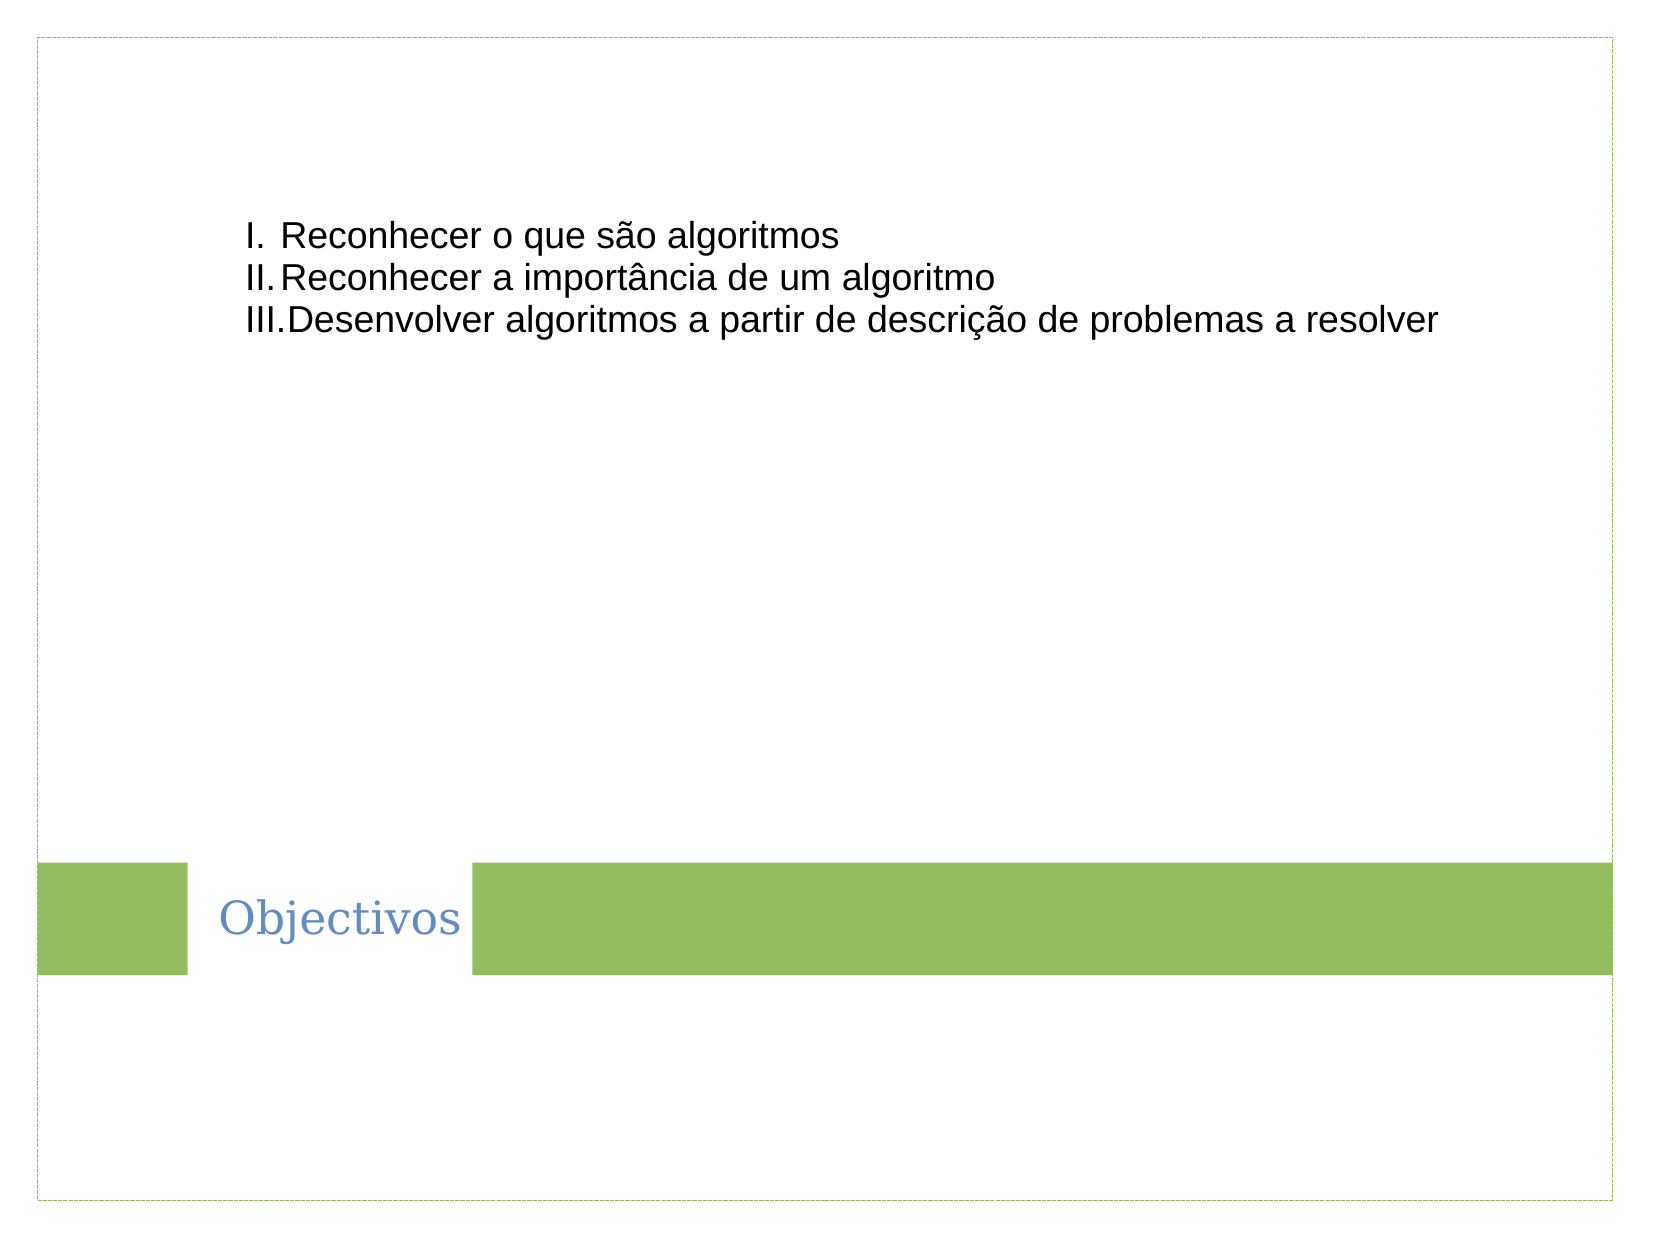

Reconhecer o que são algoritmos
Reconhecer a importância de um algoritmo
Desenvolver algoritmos a partir de descrição de problemas a resolver
Objectivos